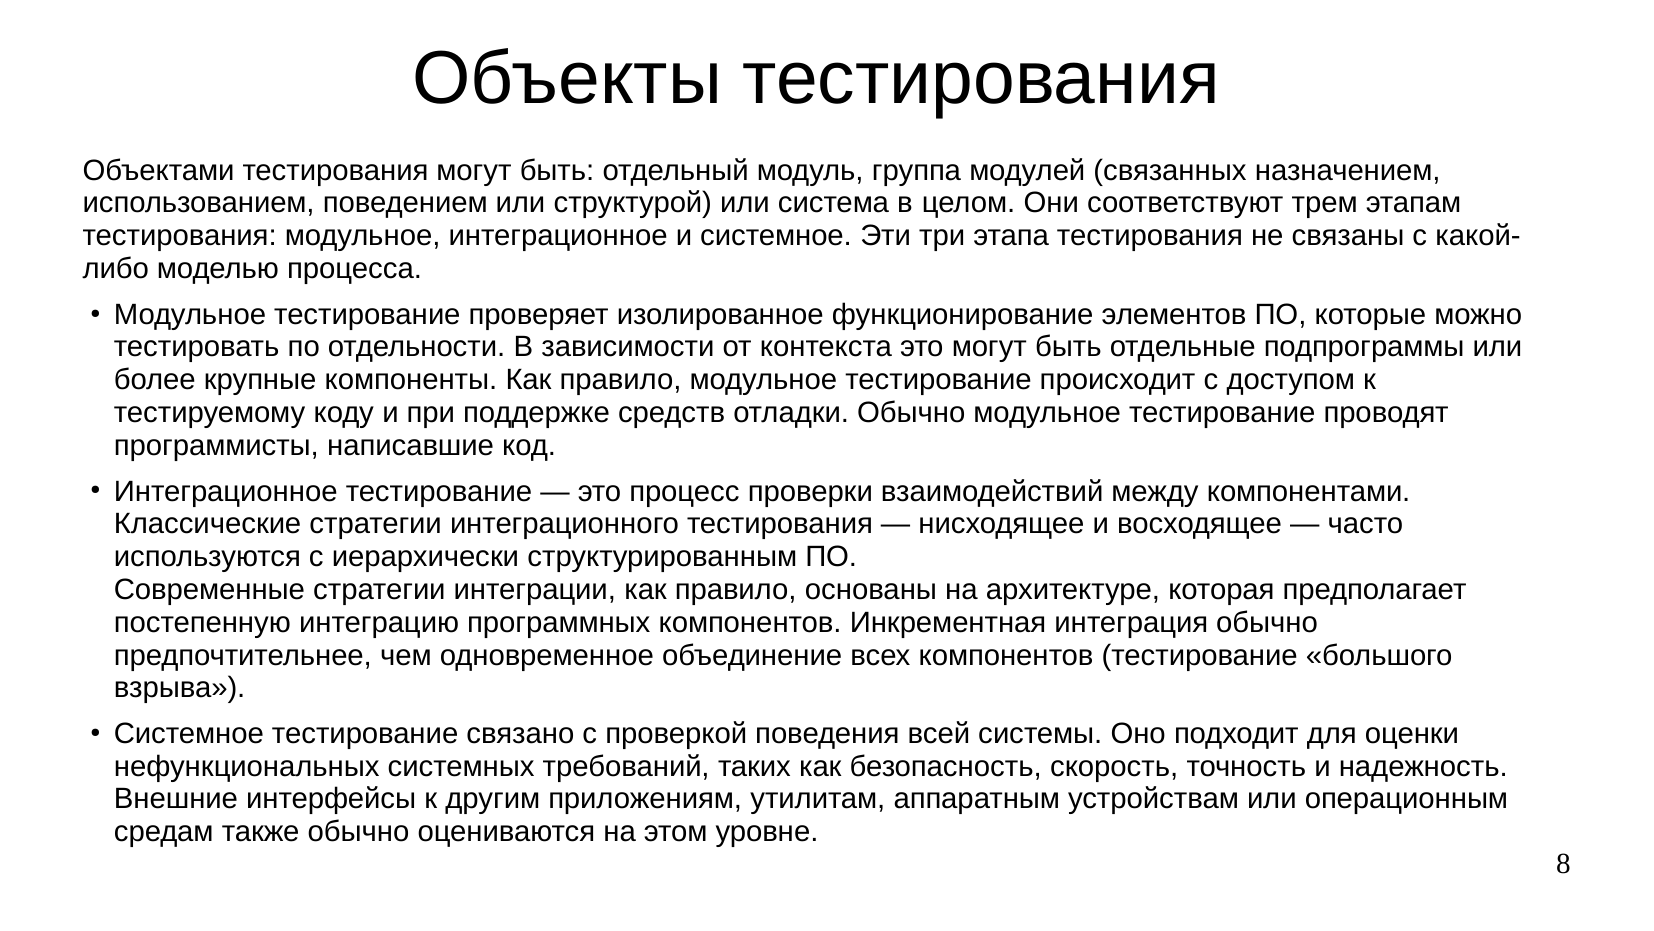

# Объекты тестирования
Объектами тестирования могут быть: отдельный модуль, группа модулей (связанных назначением, использованием, поведением или структурой) или система в целом. Они соответствуют трем этапам тестирования: модульное, интеграционное и системное. Эти три этапа тестирования не связаны с какой-либо моделью процесса.
Модульное тестирование проверяет изолированное функционирование элементов ПО, которые можно тестировать по отдельности. В зависимости от контекста это могут быть отдельные подпрограммы или более крупные компоненты. Как правило, модульное тестирование происходит с доступом к тестируемому коду и при поддержке средств отладки. Обычно модульное тестирование проводят программисты, написавшие код.
Интеграционное тестирование — это процесс проверки взаимодействий между компонентами. Классические стратегии интеграционного тестирования — нисходящее и восходящее — часто используются с иерархически структурированным ПО.
Современные стратегии интеграции, как правило, основаны на архитектуре, которая предполагает постепенную интеграцию программных компонентов. Инкрементная интеграция обычно предпочтительнее, чем одновременное объединение всех компонентов (тестирование «большого взрыва»).
Системное тестирование связано с проверкой поведения всей системы. Оно подходит для оценки нефункциональных системных требований, таких как безопасность, скорость, точность и надежность. Внешние интерфейсы к другим приложениям, утилитам, аппаратным устройствам или операционным средам также обычно оцениваются на этом уровне.
8